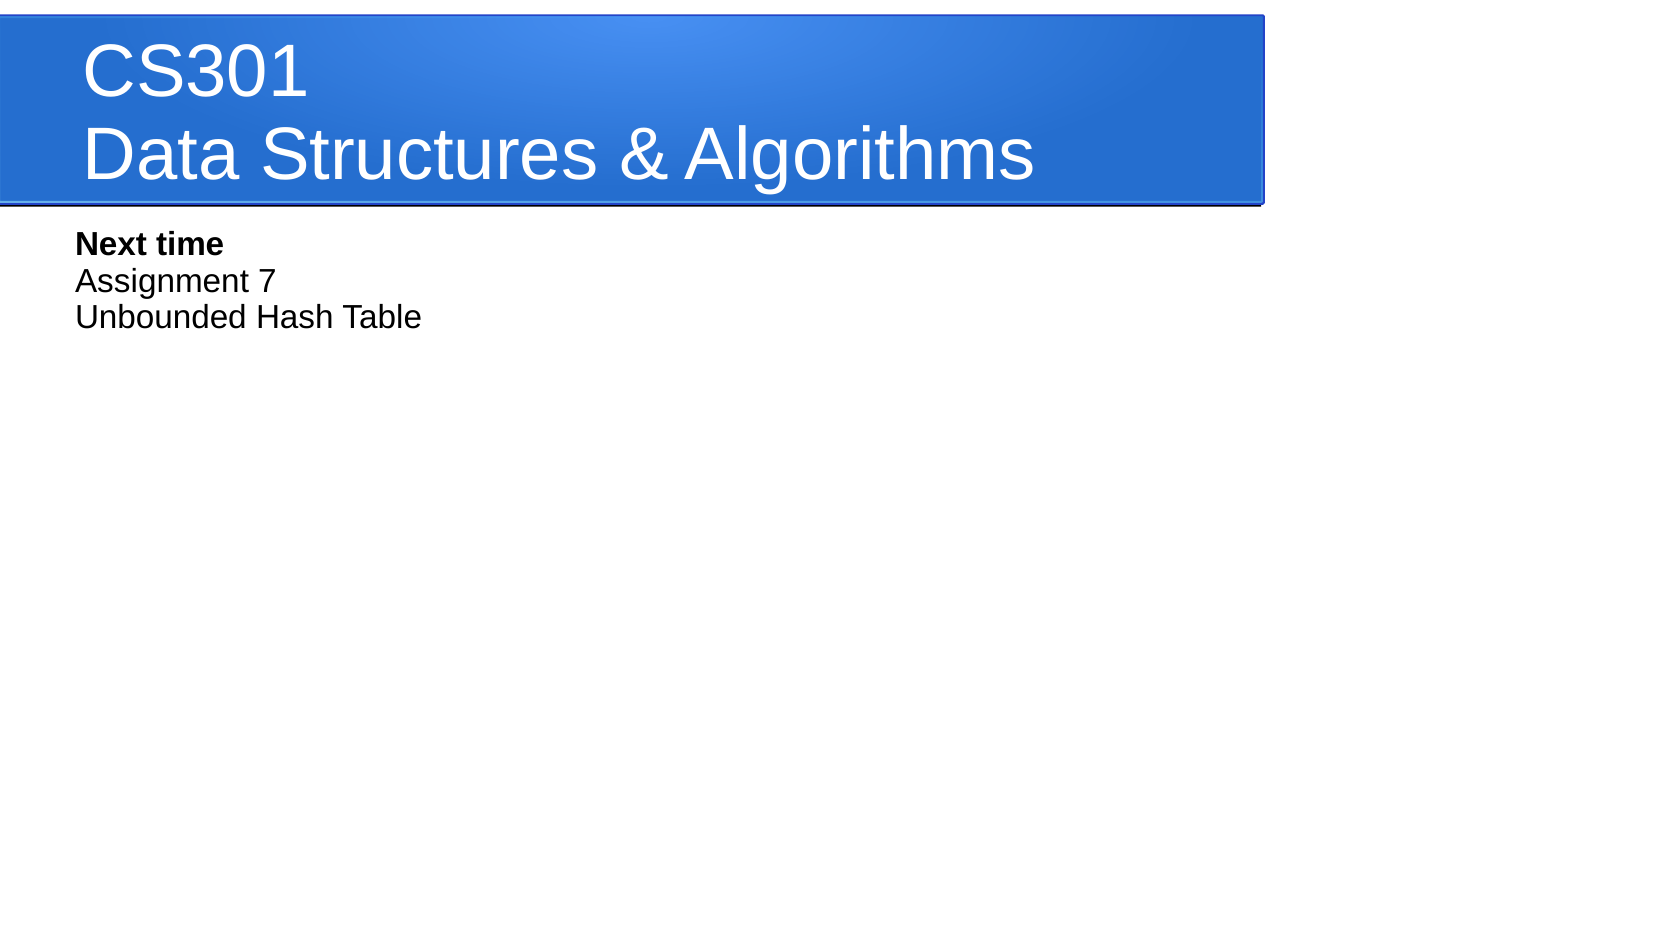

# CS301 Data Structures & Algorithms
Next time
Assignment 7
Unbounded Hash Table